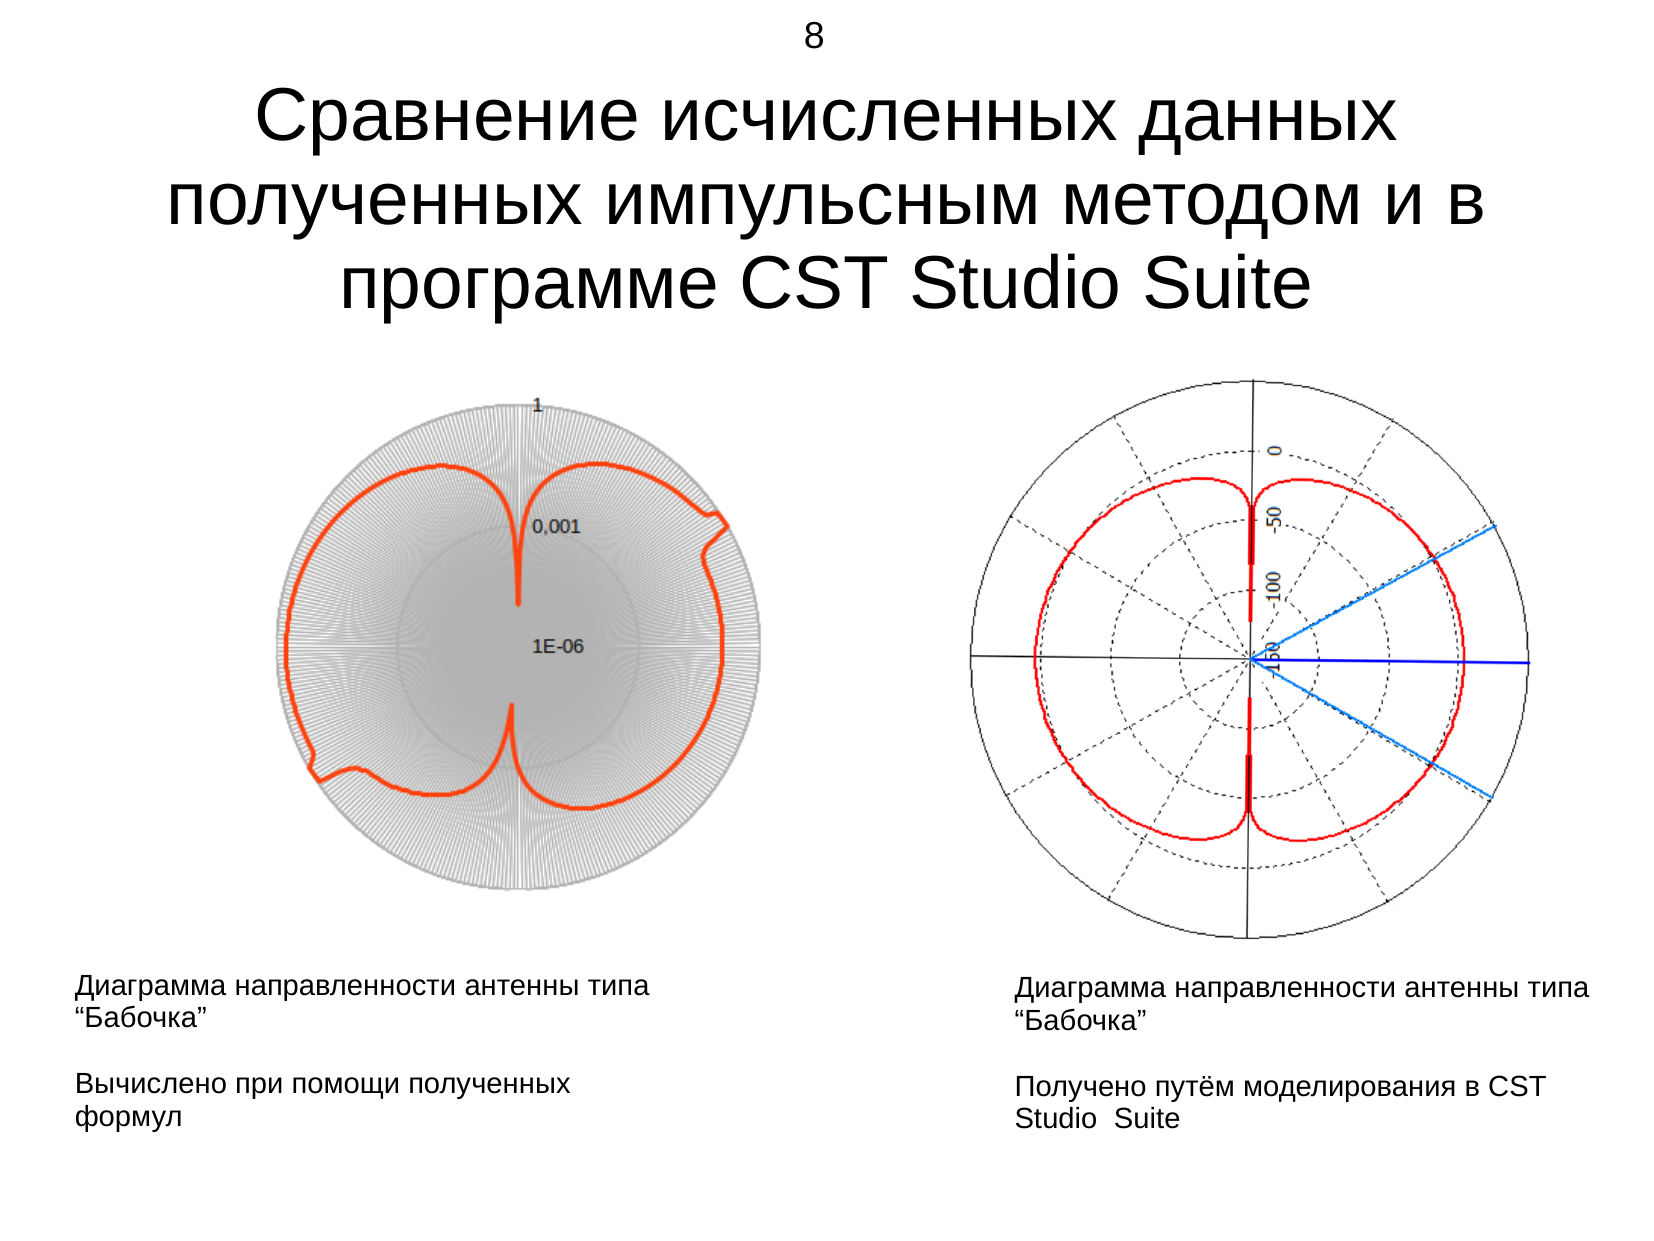

# Сравнение исчисленных данных полученных импульсным методом и в программе CST Studio Suite
Диаграмма направленности антенны типа “Бабочка”
Вычислено при помощи полученных формул
Диаграмма направленности антенны типа “Бабочка”
Получено путём моделирования в CST Studio Suite